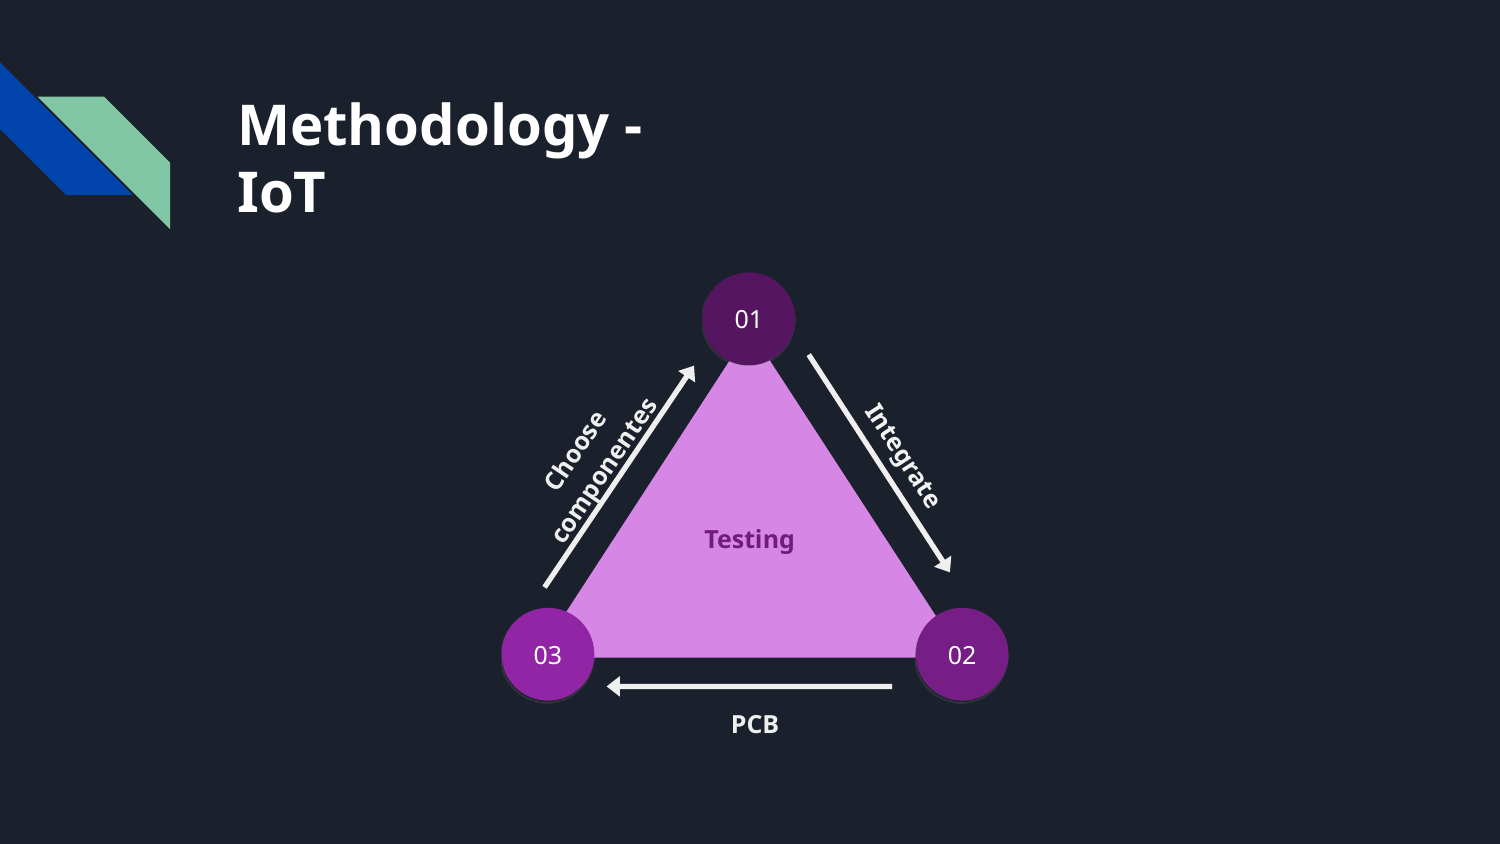

# Methodology - IoT
01
Integrate
Choose componentes
03
Testing
02
PCB